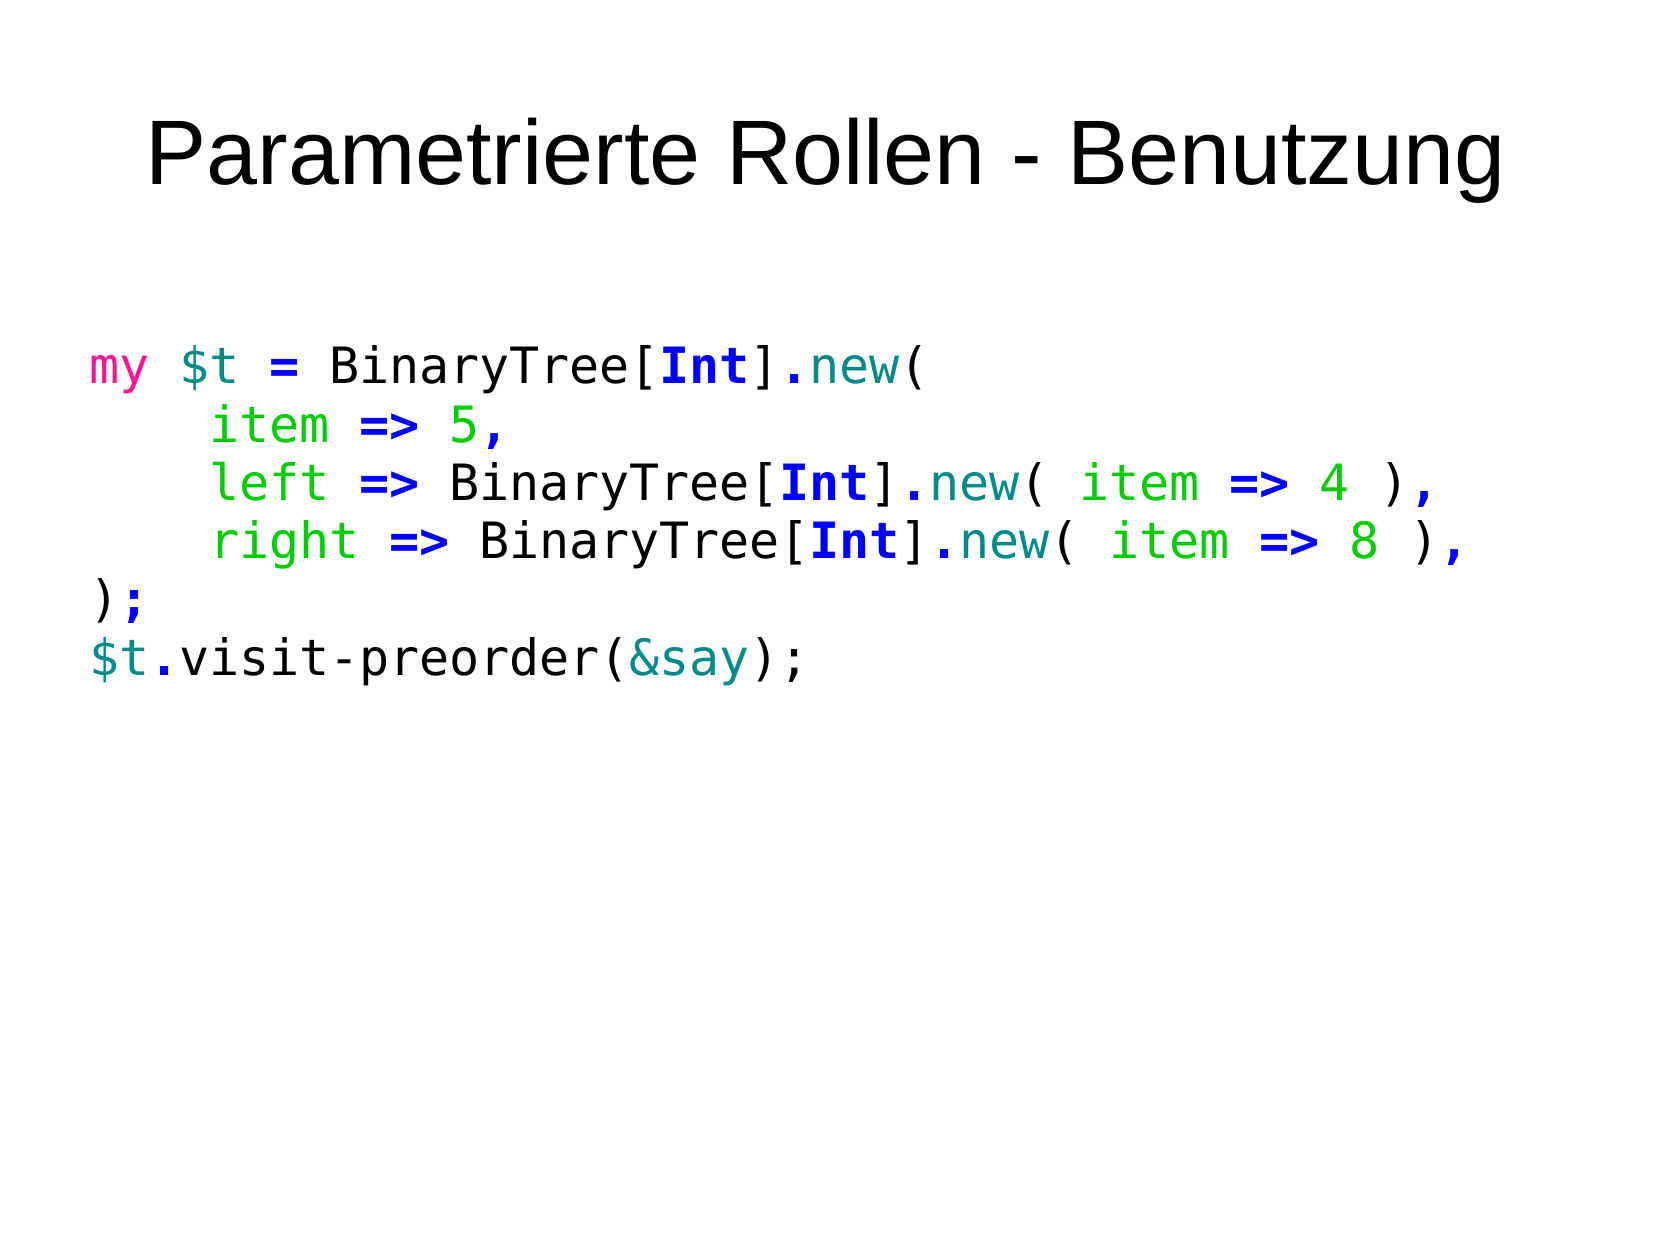

# Parametrierte Rollen - Benutzung
my $t = BinaryTree[Int].new(
 item => 5,
 left => BinaryTree[Int].new( item => 4 ),
 right => BinaryTree[Int].new( item => 8 ),
);
$t.visit-preorder(&say);